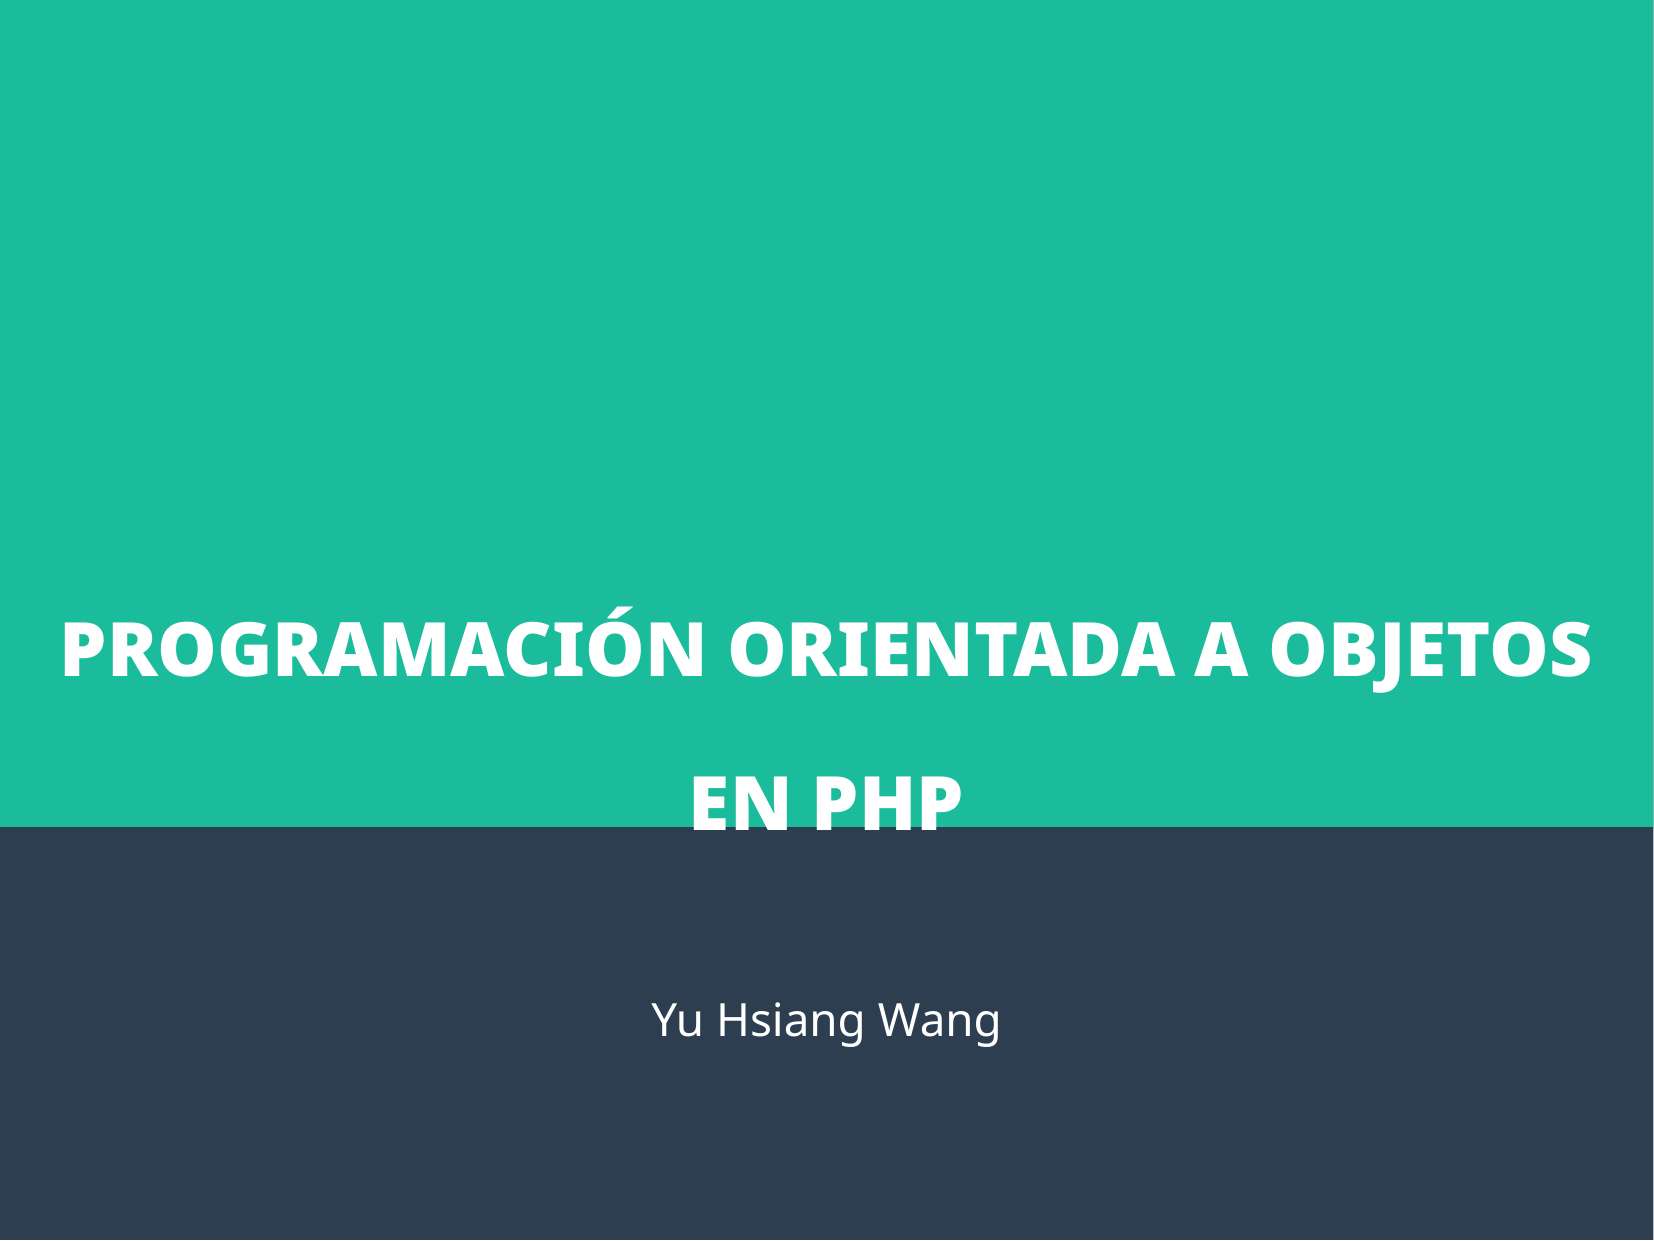

# PROGRAMACIÓN ORIENTADA A OBJETOS EN PHP
Yu Hsiang Wang